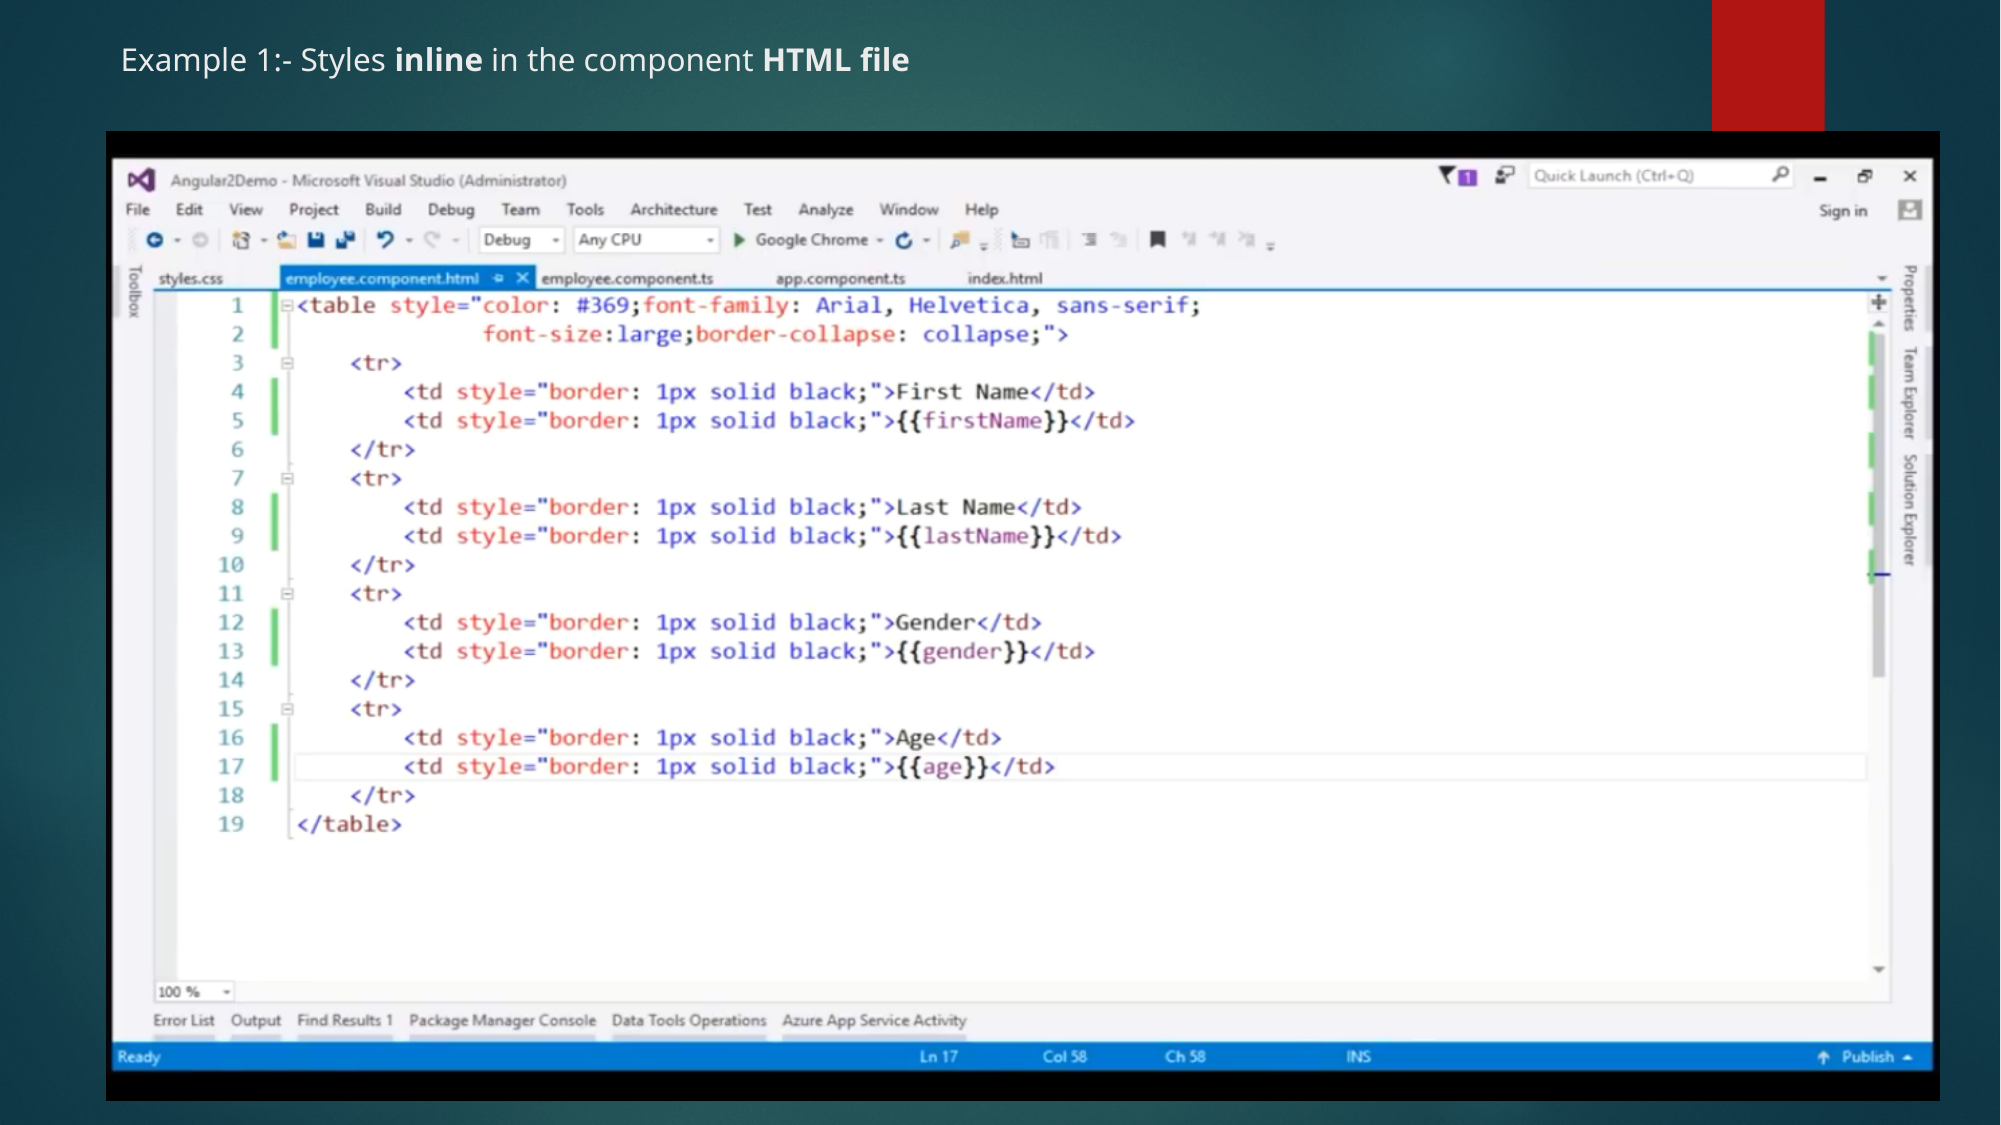

Example 1:- Styles inline in the component HTML file